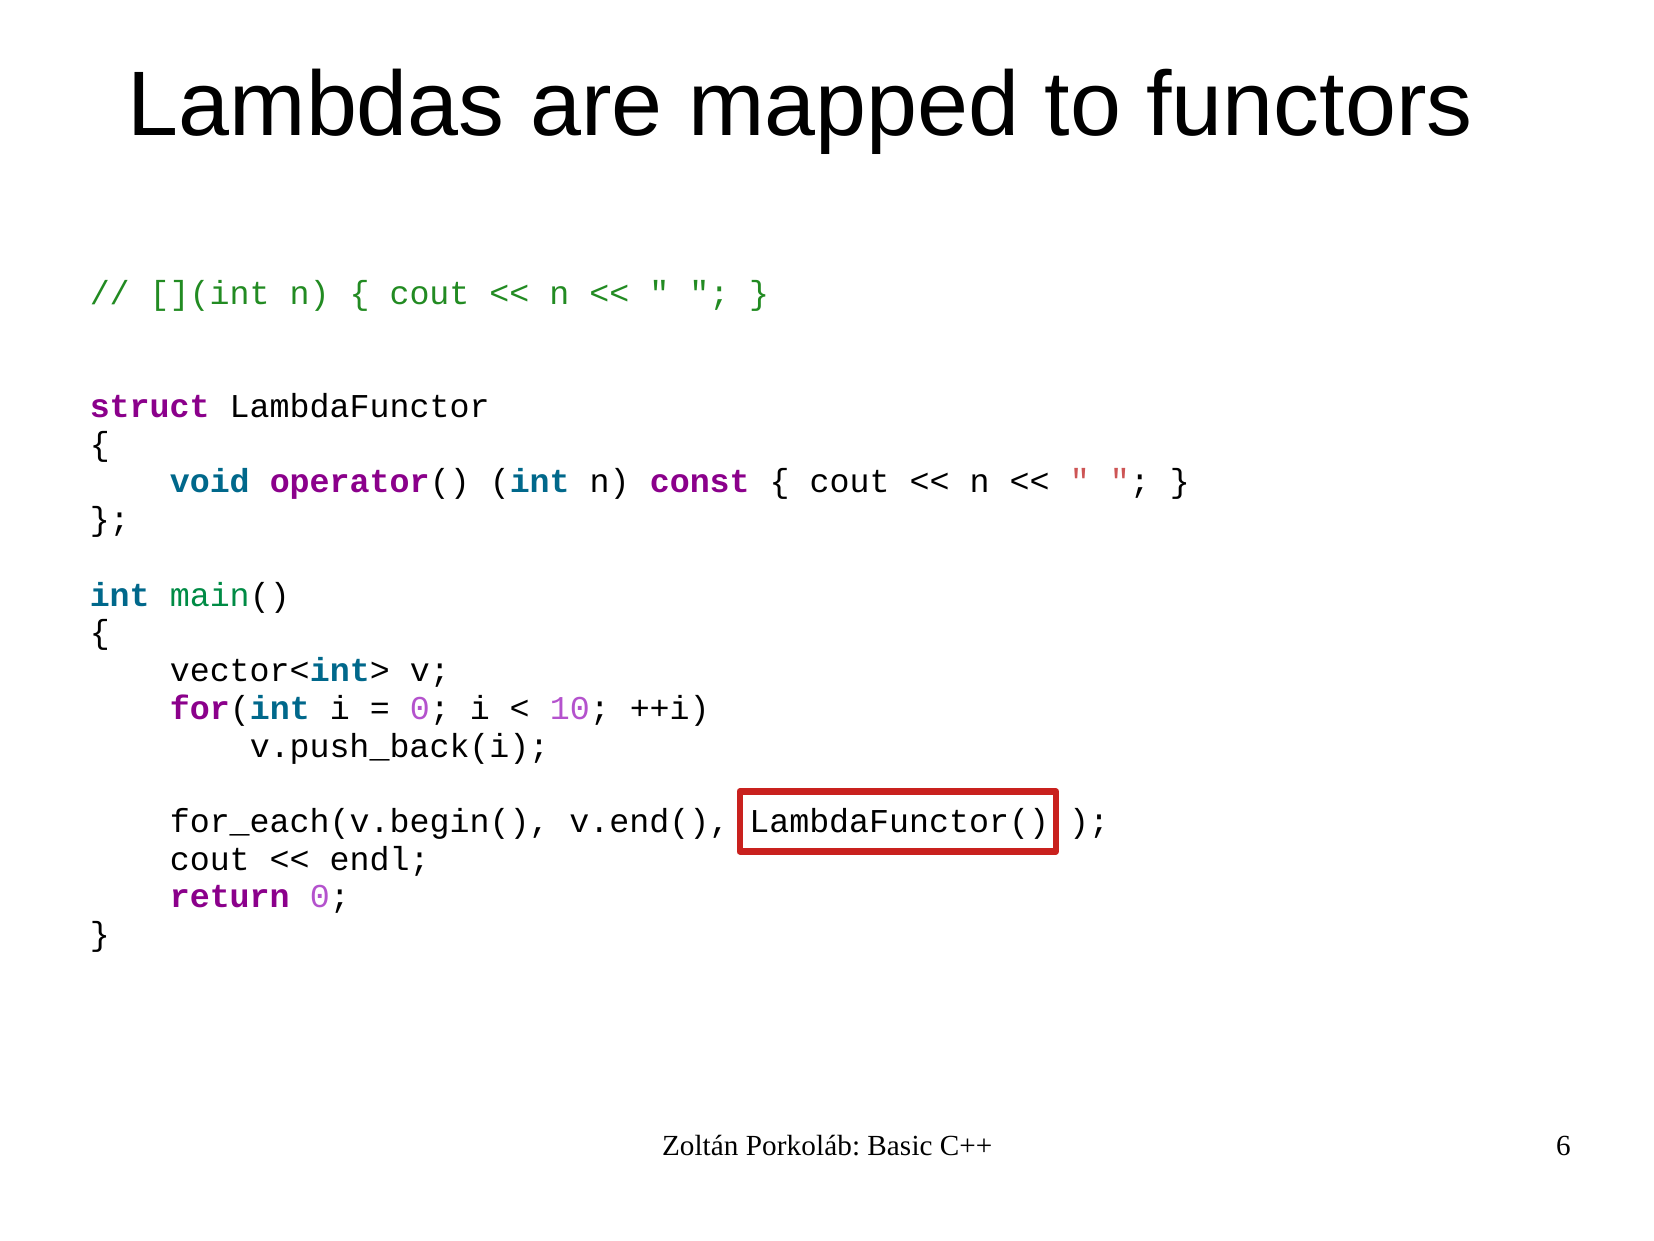

# Lambdas are mapped to functors
// [](int n) { cout << n << " "; }
struct LambdaFunctor
{
 void operator() (int n) const { cout << n << " "; }
};
int main()
{
 vector<int> v;
 for(int i = 0; i < 10; ++i)
 v.push_back(i);
 for_each(v.begin(), v.end(), LambdaFunctor() );
 cout << endl;
 return 0;
}
Zoltán Porkoláb: Basic C++
6